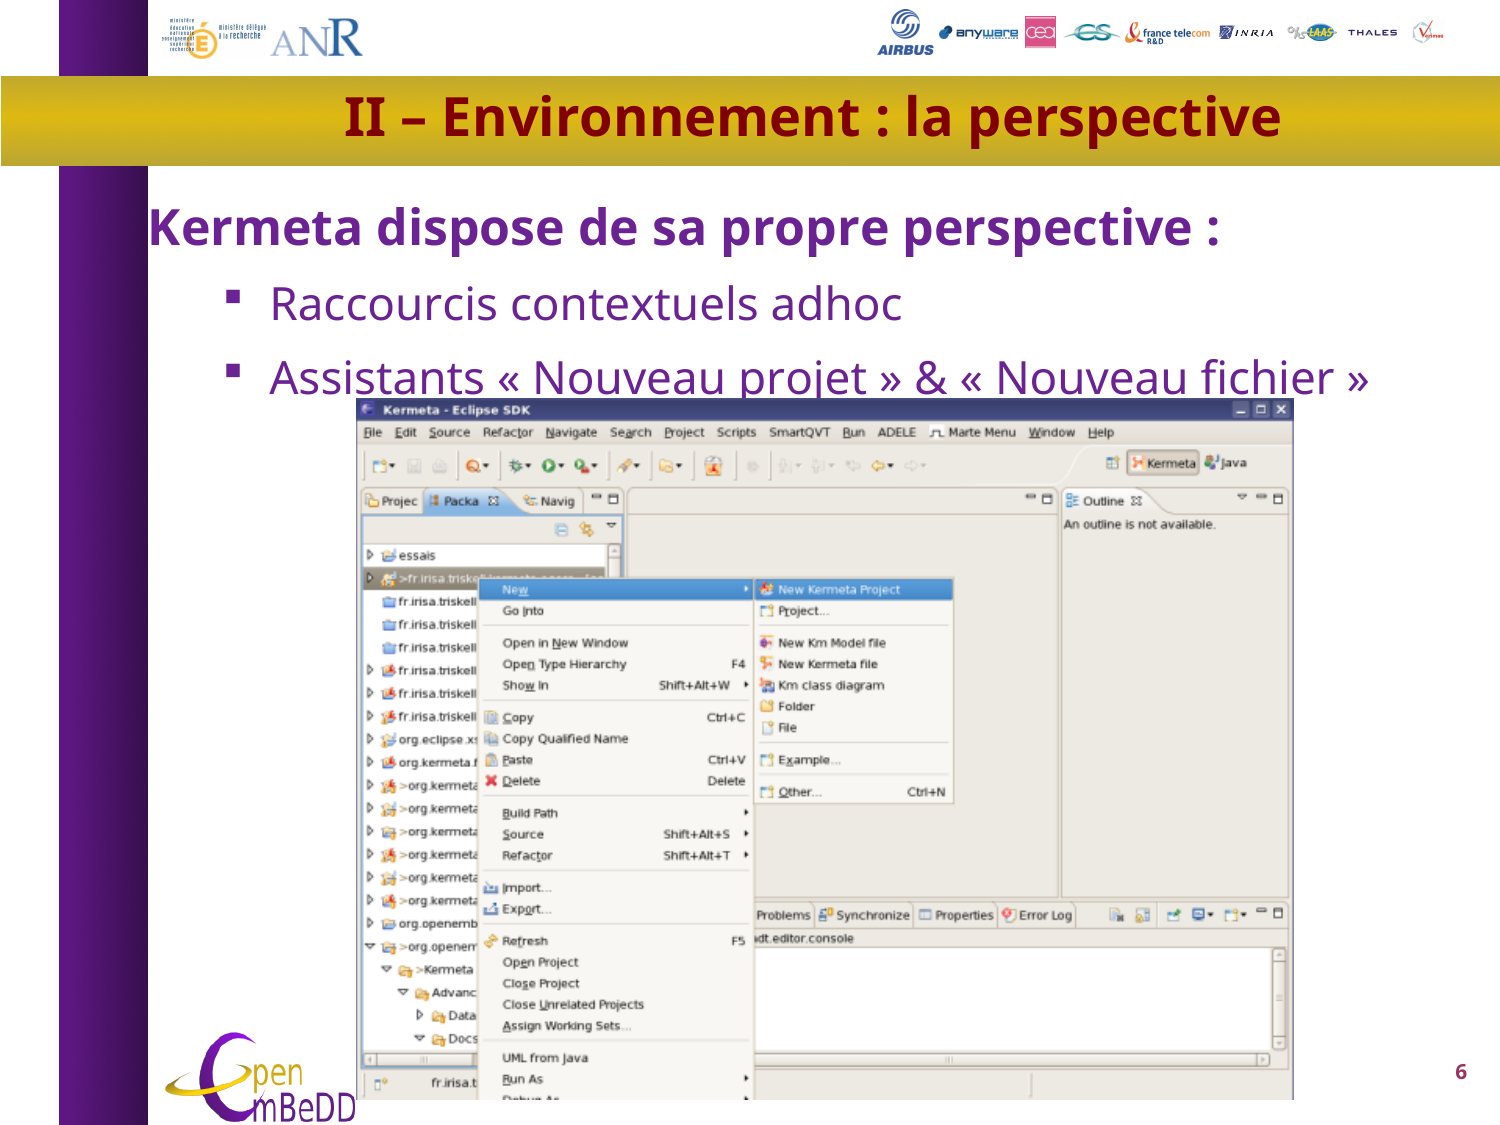

# II – Environnement : la perspective
Kermeta dispose de sa propre perspective :
Raccourcis contextuels adhoc
Assistants « Nouveau projet » & « Nouveau fichier »
Pied de page
Pied de page fixe
6